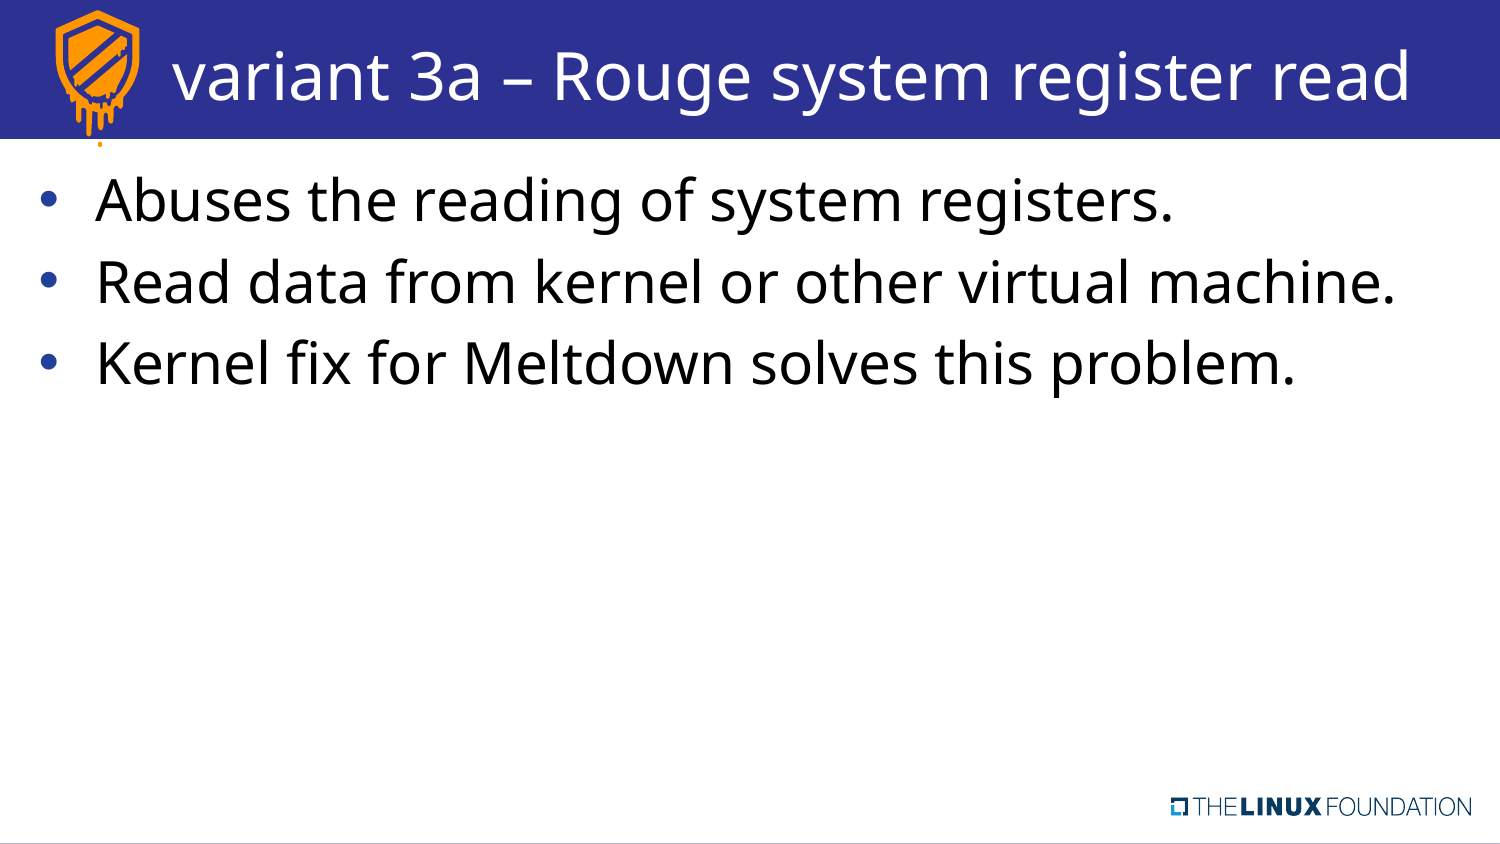

# variant 3a – Rouge system register read
Abuses the reading of system registers.
Read data from kernel or other virtual machine.
Kernel fix for Meltdown solves this problem.